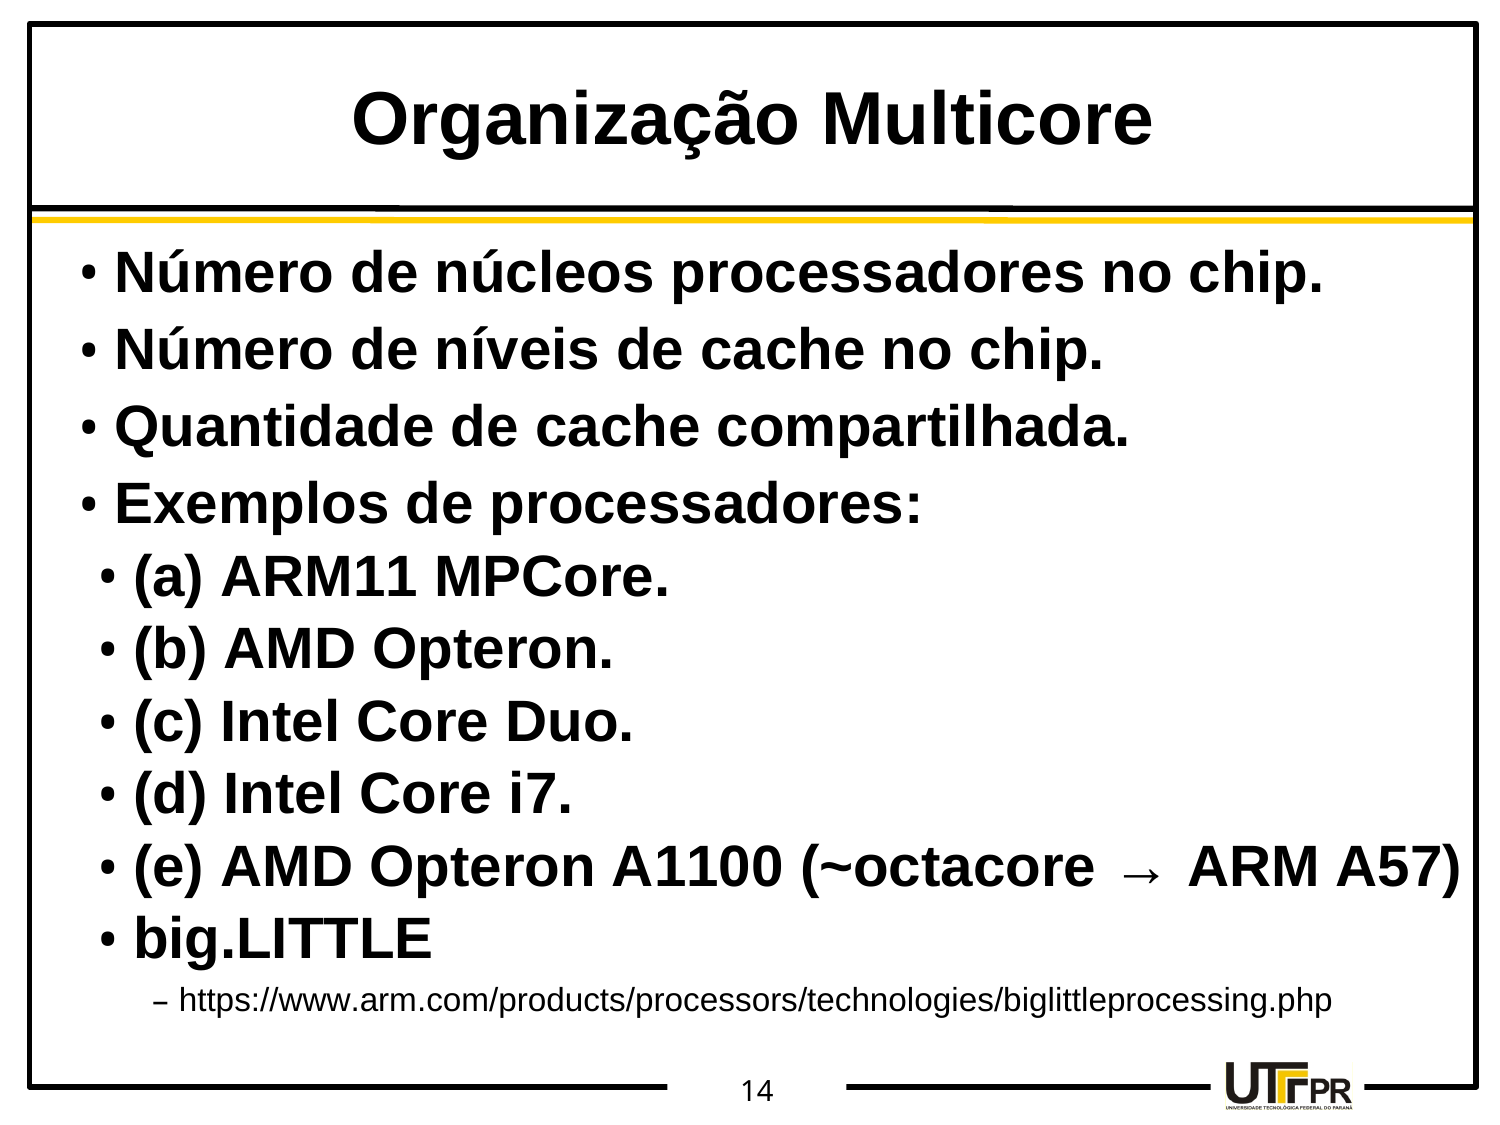

# Organização Multicore
Número de núcleos processadores no chip.
Número de níveis de cache no chip.
Quantidade de cache compartilhada.
Exemplos de processadores:
(a) ARM11 MPCore.
(b) AMD Opteron.
(c) Intel Core Duo.
(d) Intel Core i7.
(e) AMD Opteron A1100 (~octacore → ARM A57)
big.LITTLE
https://www.arm.com/products/processors/technologies/biglittleprocessing.php